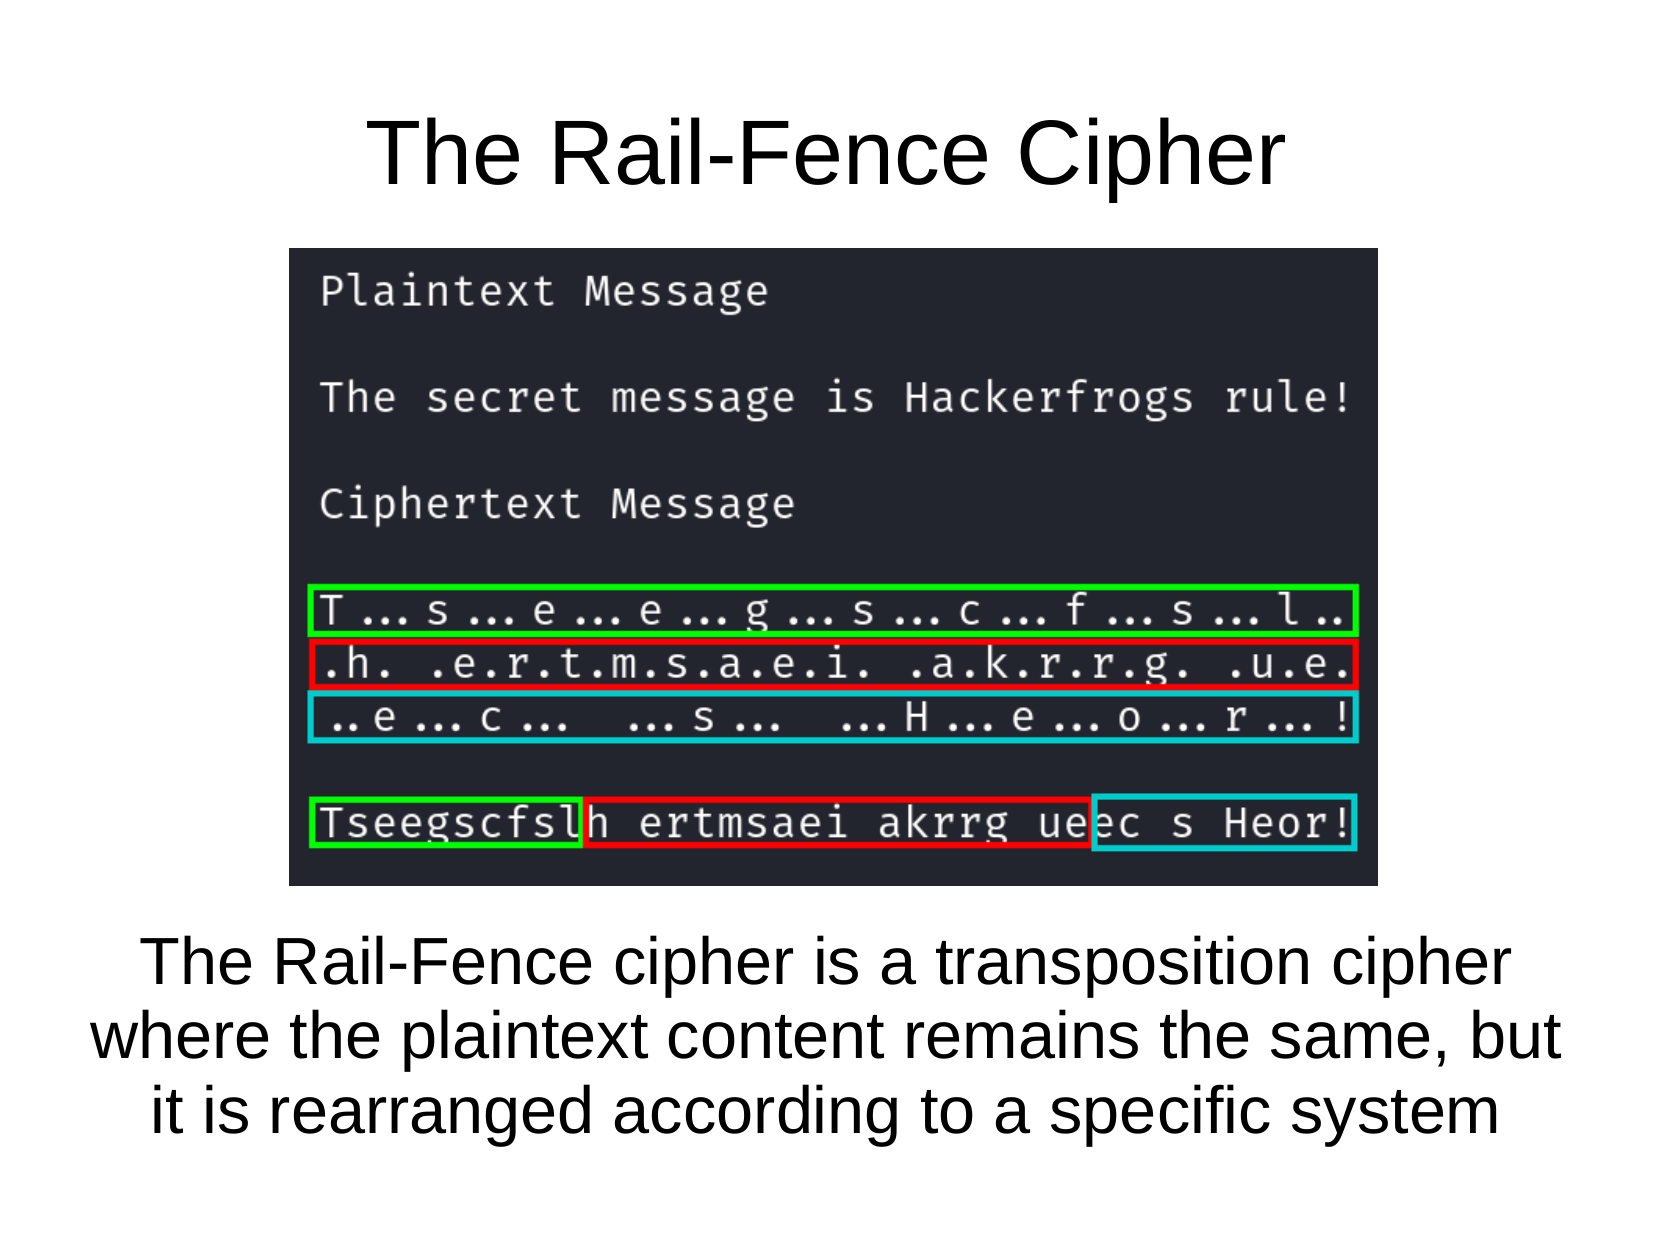

# The Rail-Fence Cipher
The Rail-Fence cipher is a transposition cipher where the plaintext content remains the same, but it is rearranged according to a specific system